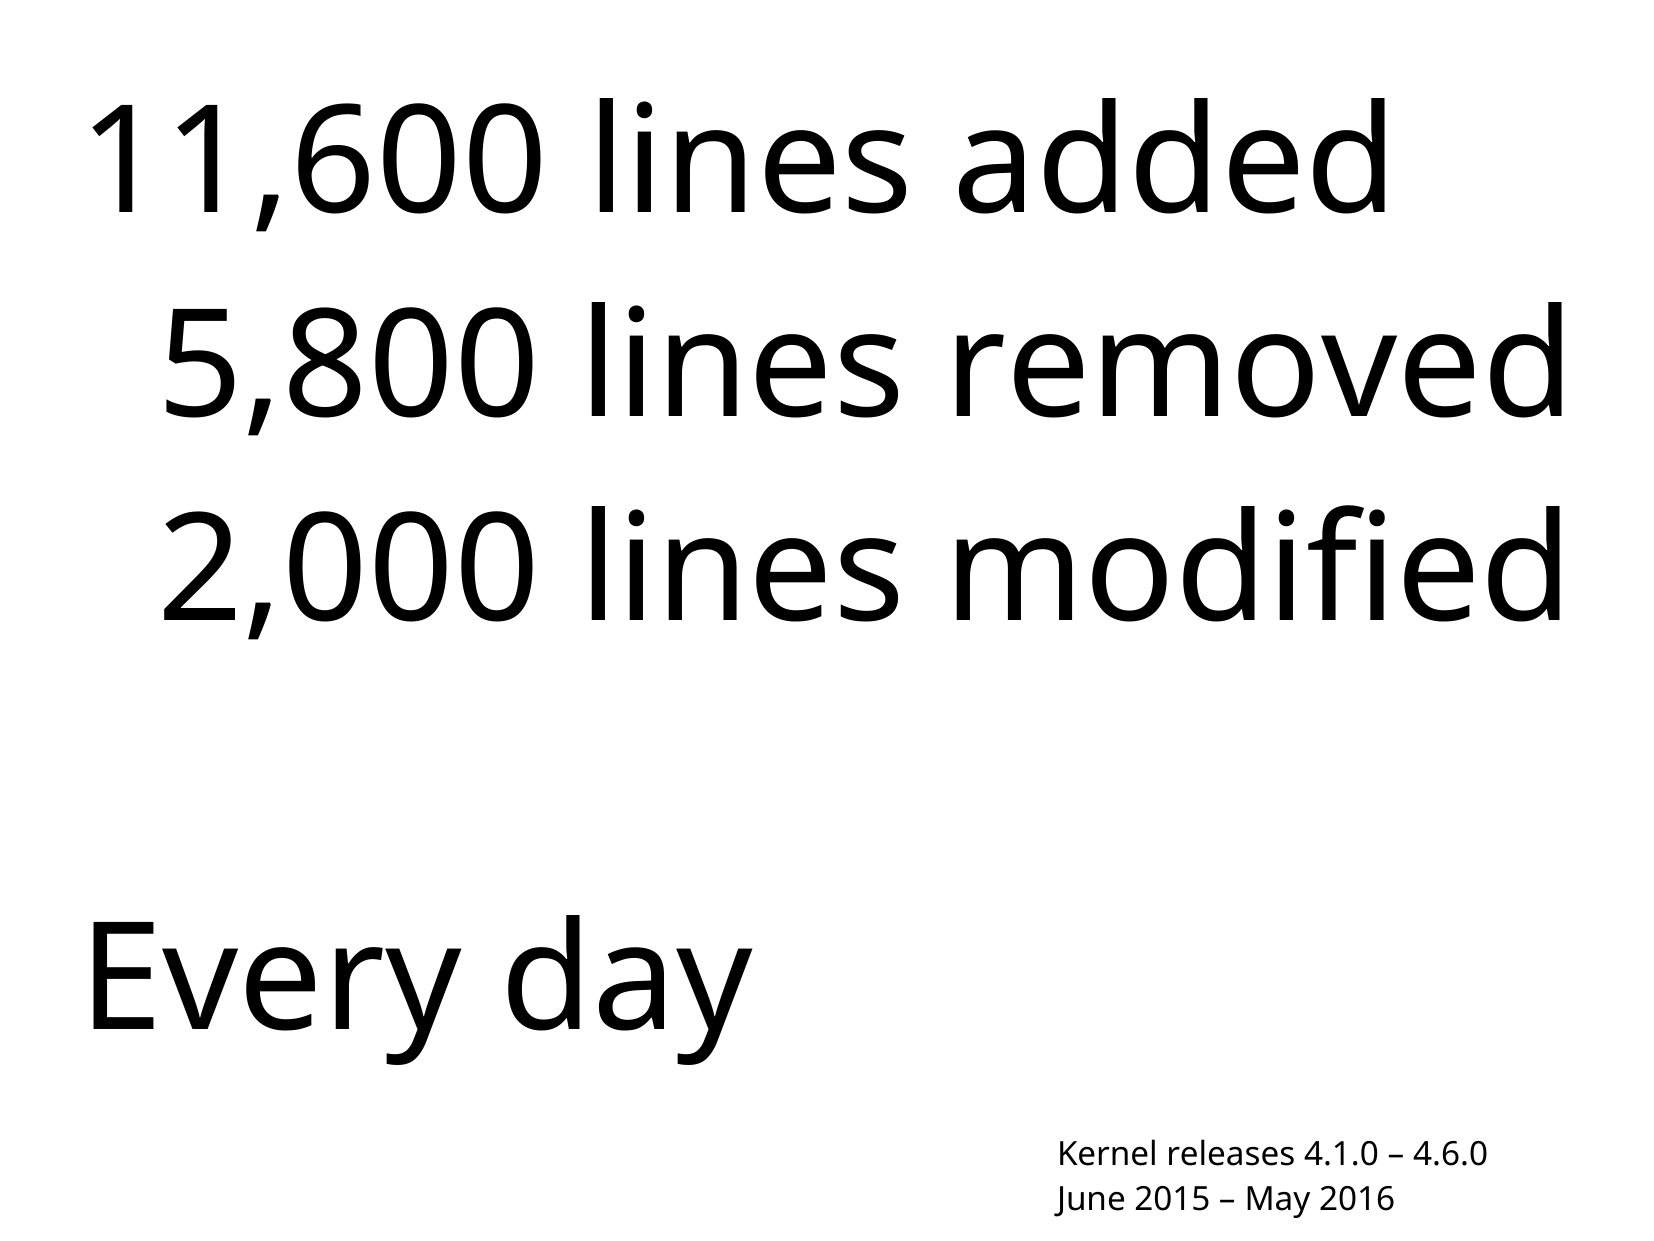

11,600 lines added
 5,800 lines removed
 2,000 lines modified
Every day
Kernel releases 4.1.0 – 4.6.0
June 2015 – May 2016